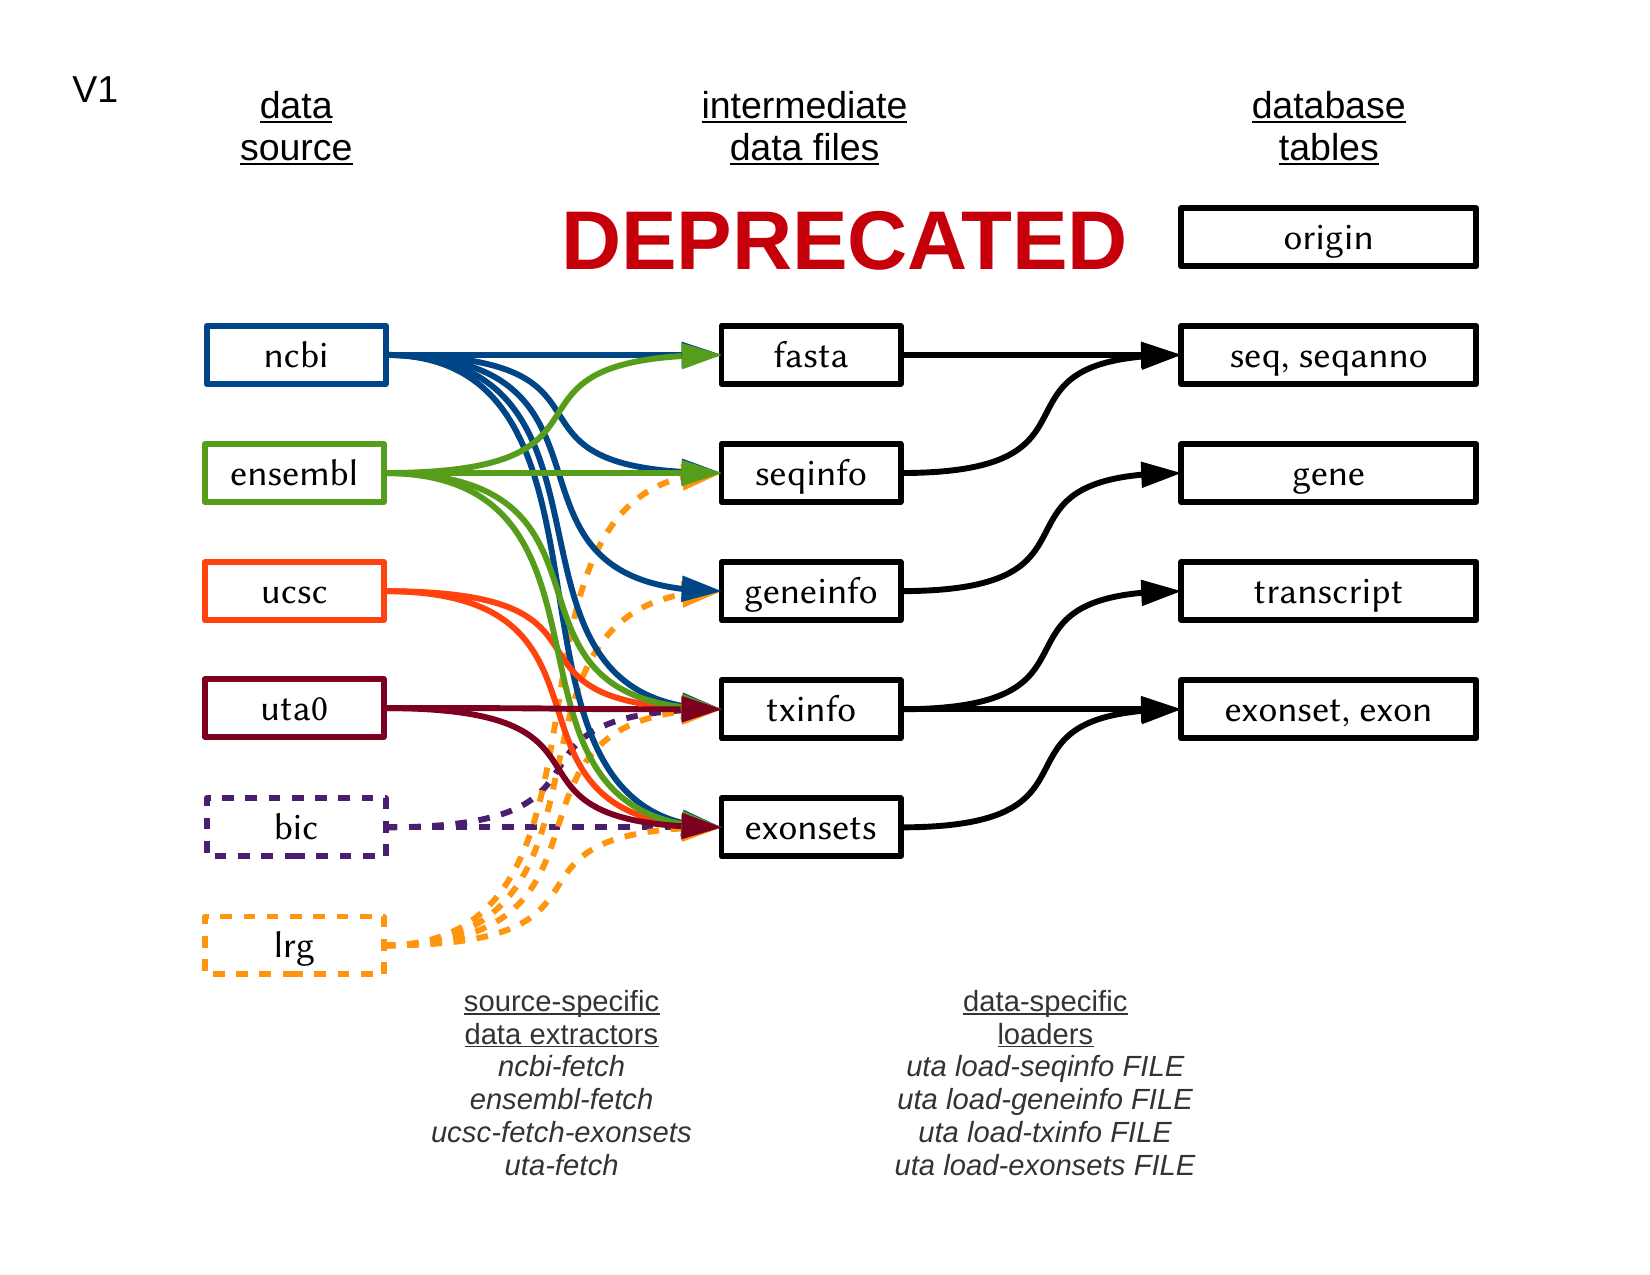

V1
data
source
intermediate data files
database
tables
DEPRECATED
origin
ncbi
fasta
seq, seqanno
ensembl
seqinfo
gene
ucsc
geneinfo
transcript
uta0
txinfo
exonset, exon
bic
exonsets
lrg
source-specific
data extractors
ncbi-fetch
ensembl-fetch
ucsc-fetch-exonsets
uta-fetch
data-specific
loaders
uta load-seqinfo FILE
uta load-geneinfo FILE
uta load-txinfo FILE
uta load-exonsets FILE